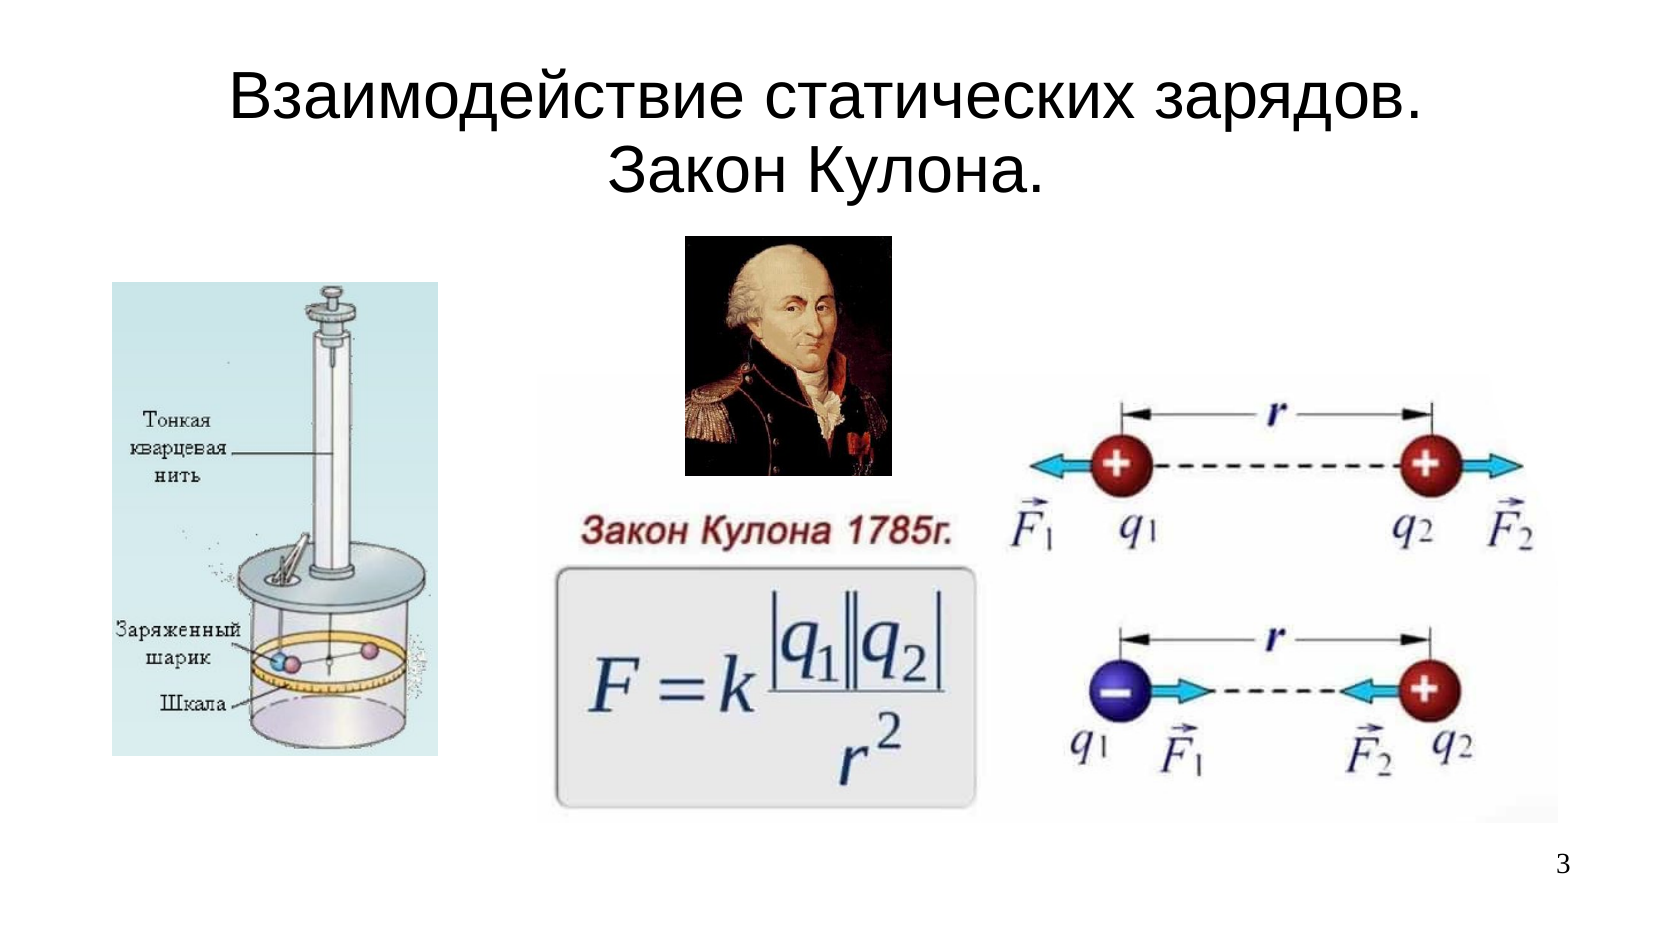

# Взаимодействие статических зарядов. Закон Кулона.
3